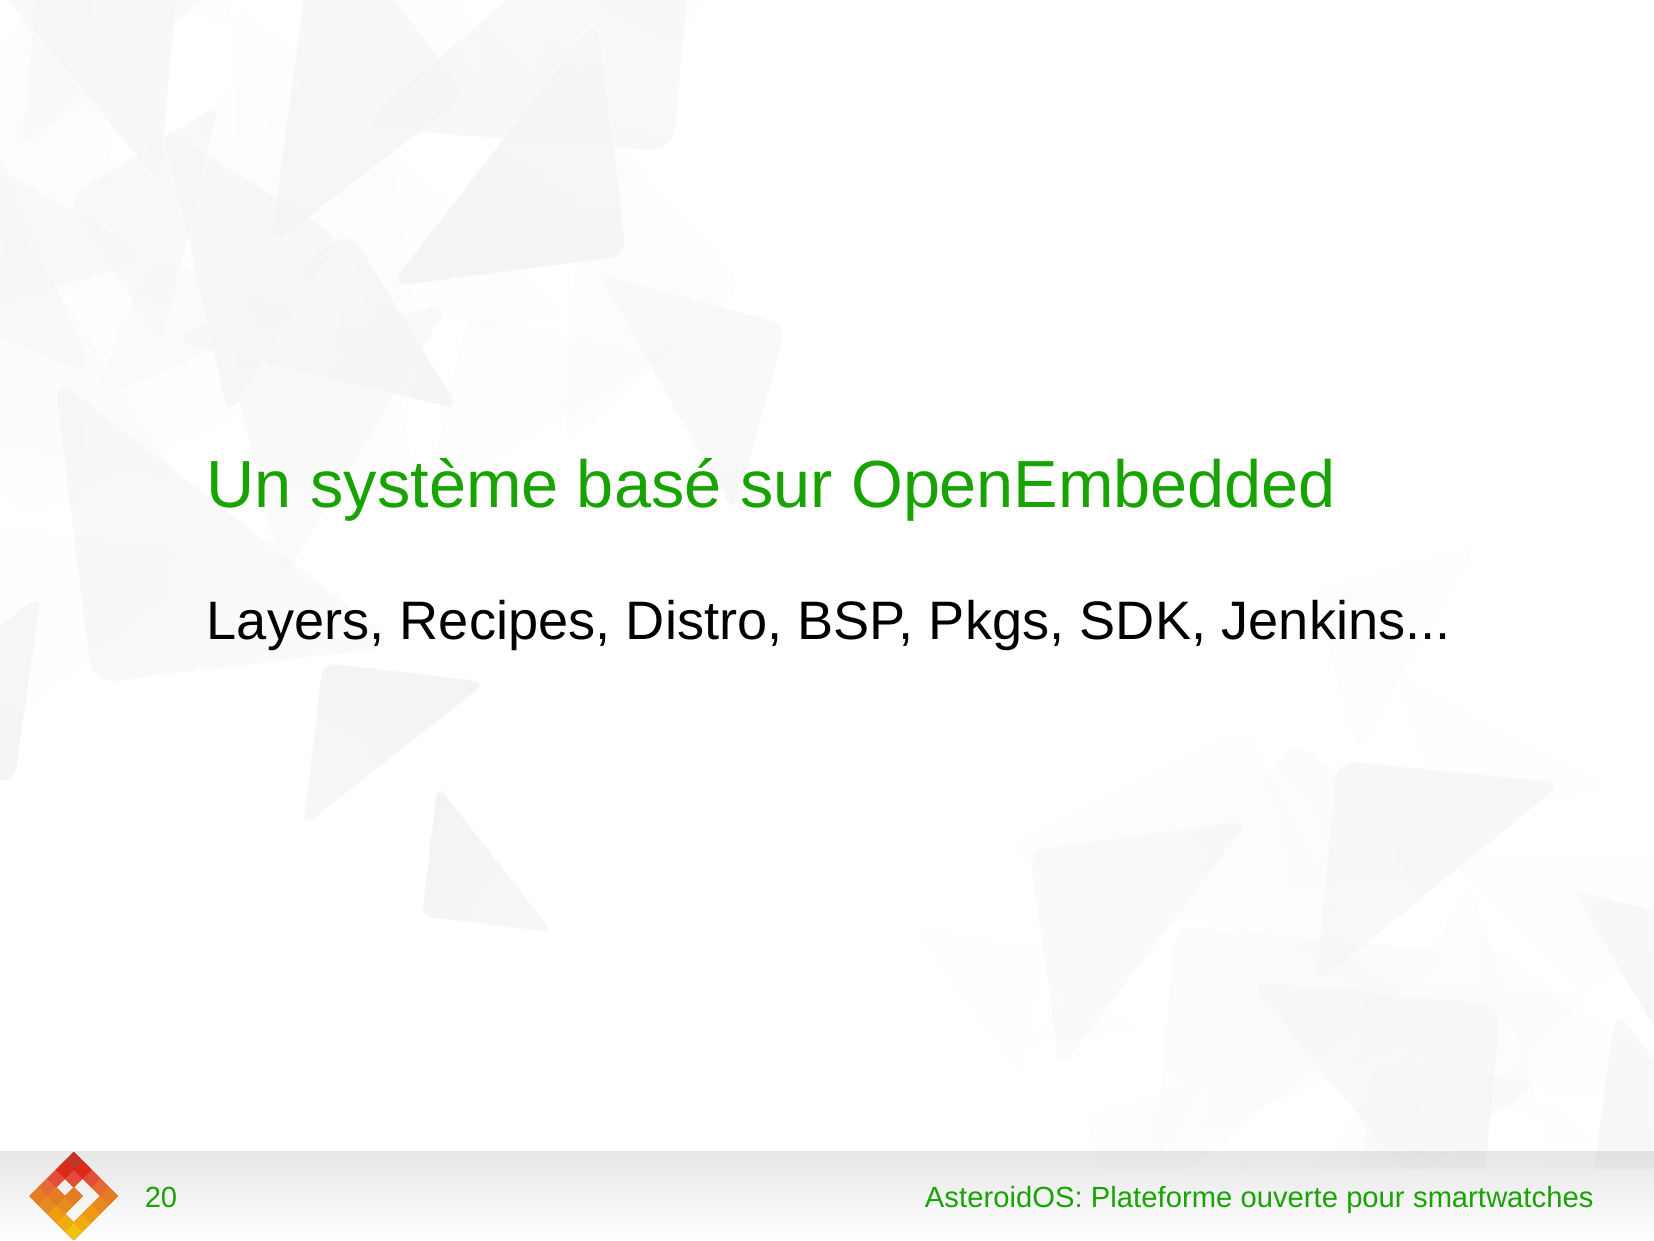

# Un système basé sur OpenEmbedded
Layers, Recipes, Distro, BSP, Pkgs, SDK, Jenkins...
20
AsteroidOS: Plateforme ouverte pour smartwatches